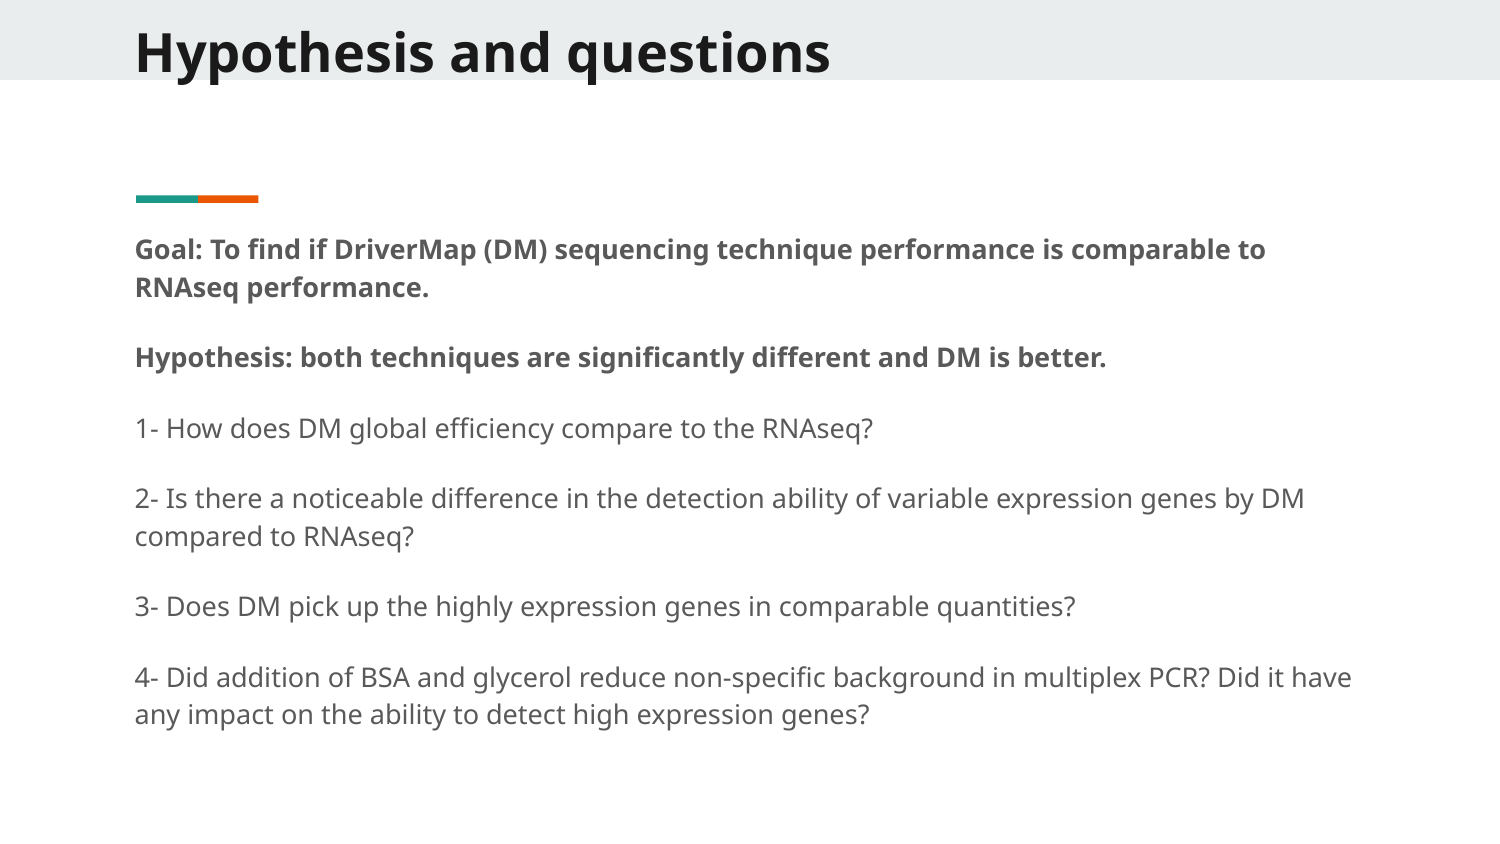

# Hypothesis and questions
Goal: To find if DriverMap (DM) sequencing technique performance is comparable to RNAseq performance.
Hypothesis: both techniques are significantly different and DM is better.
1- How does DM global efficiency compare to the RNAseq?
2- Is there a noticeable difference in the detection ability of variable expression genes by DM compared to RNAseq?
3- Does DM pick up the highly expression genes in comparable quantities?
4- Did addition of BSA and glycerol reduce non-specific background in multiplex PCR? Did it have any impact on the ability to detect high expression genes?